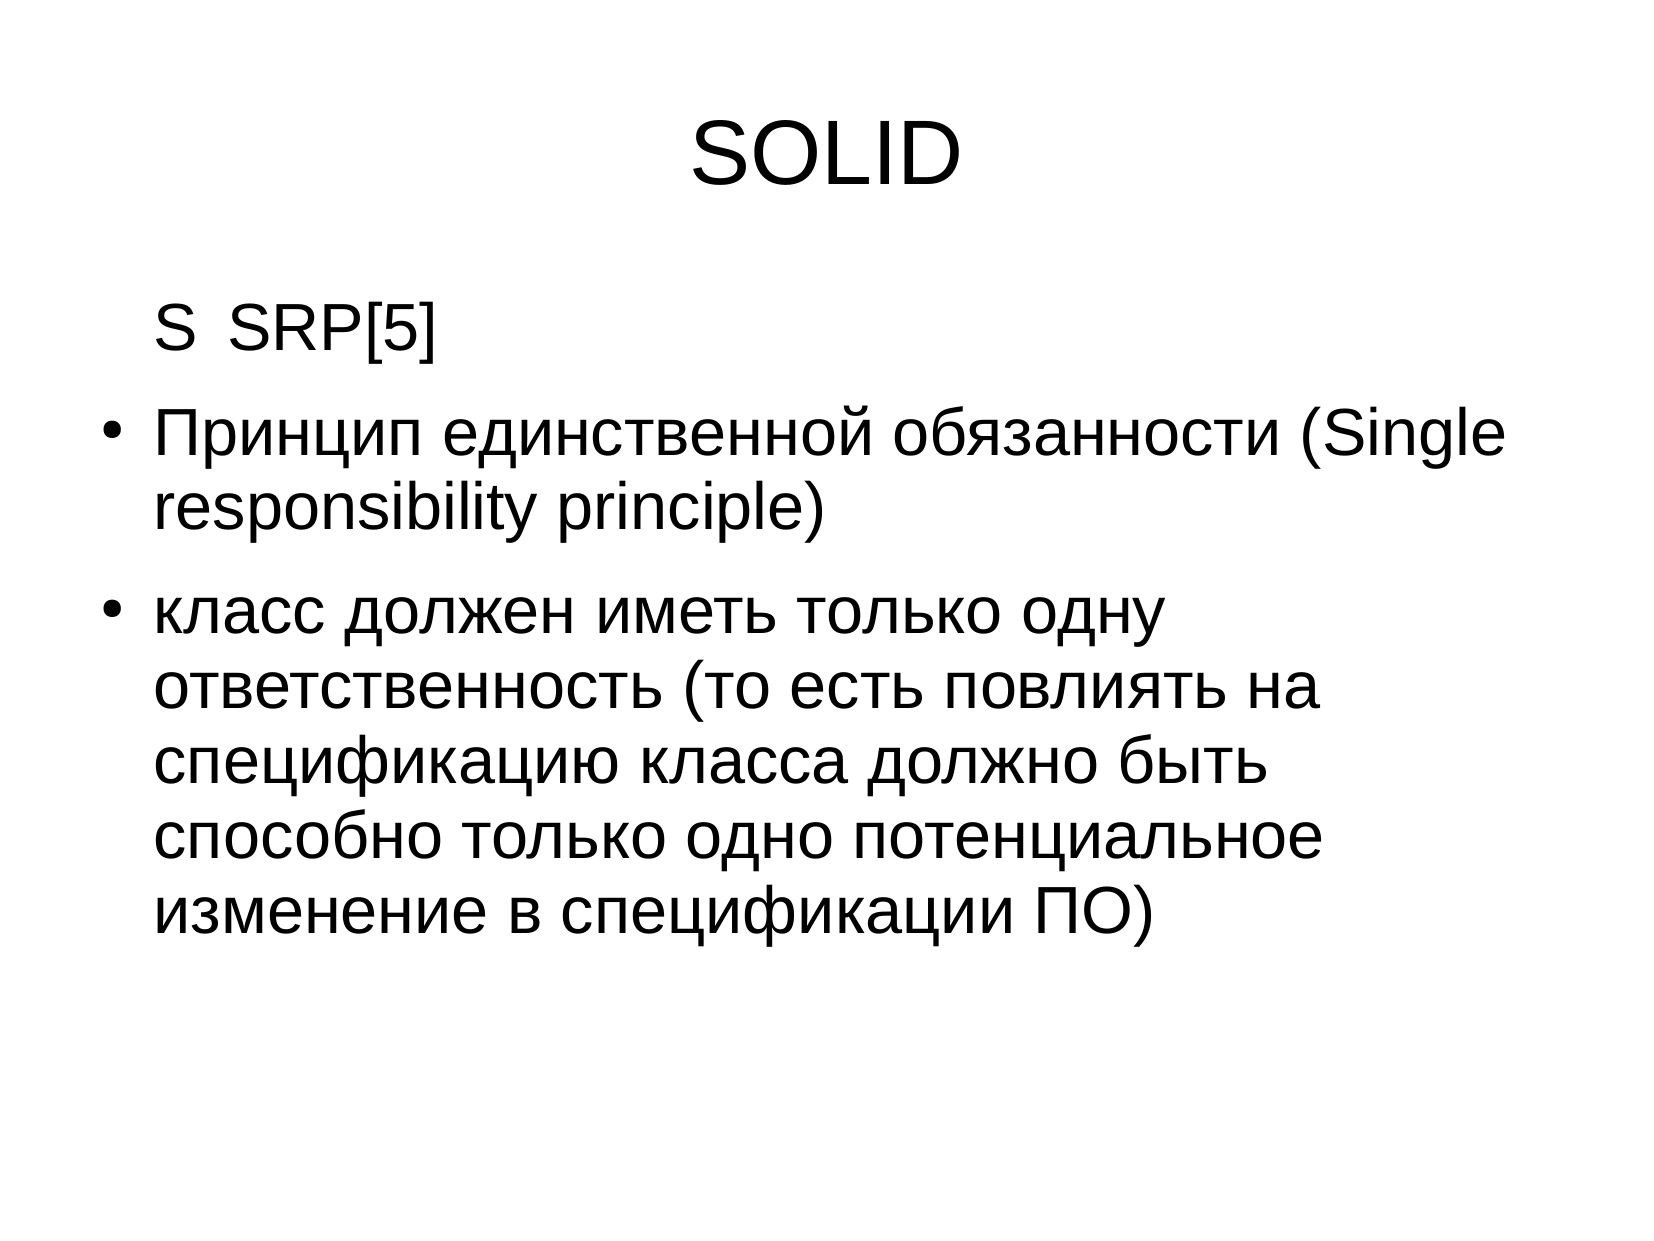

# SOLID
S	SRP[5]
Принцип единственной обязанности (Single responsibility principle)
класс должен иметь только одну ответственность (то есть повлиять на спецификацию класса должно быть способно только одно потенциальное изменение в спецификации ПО)